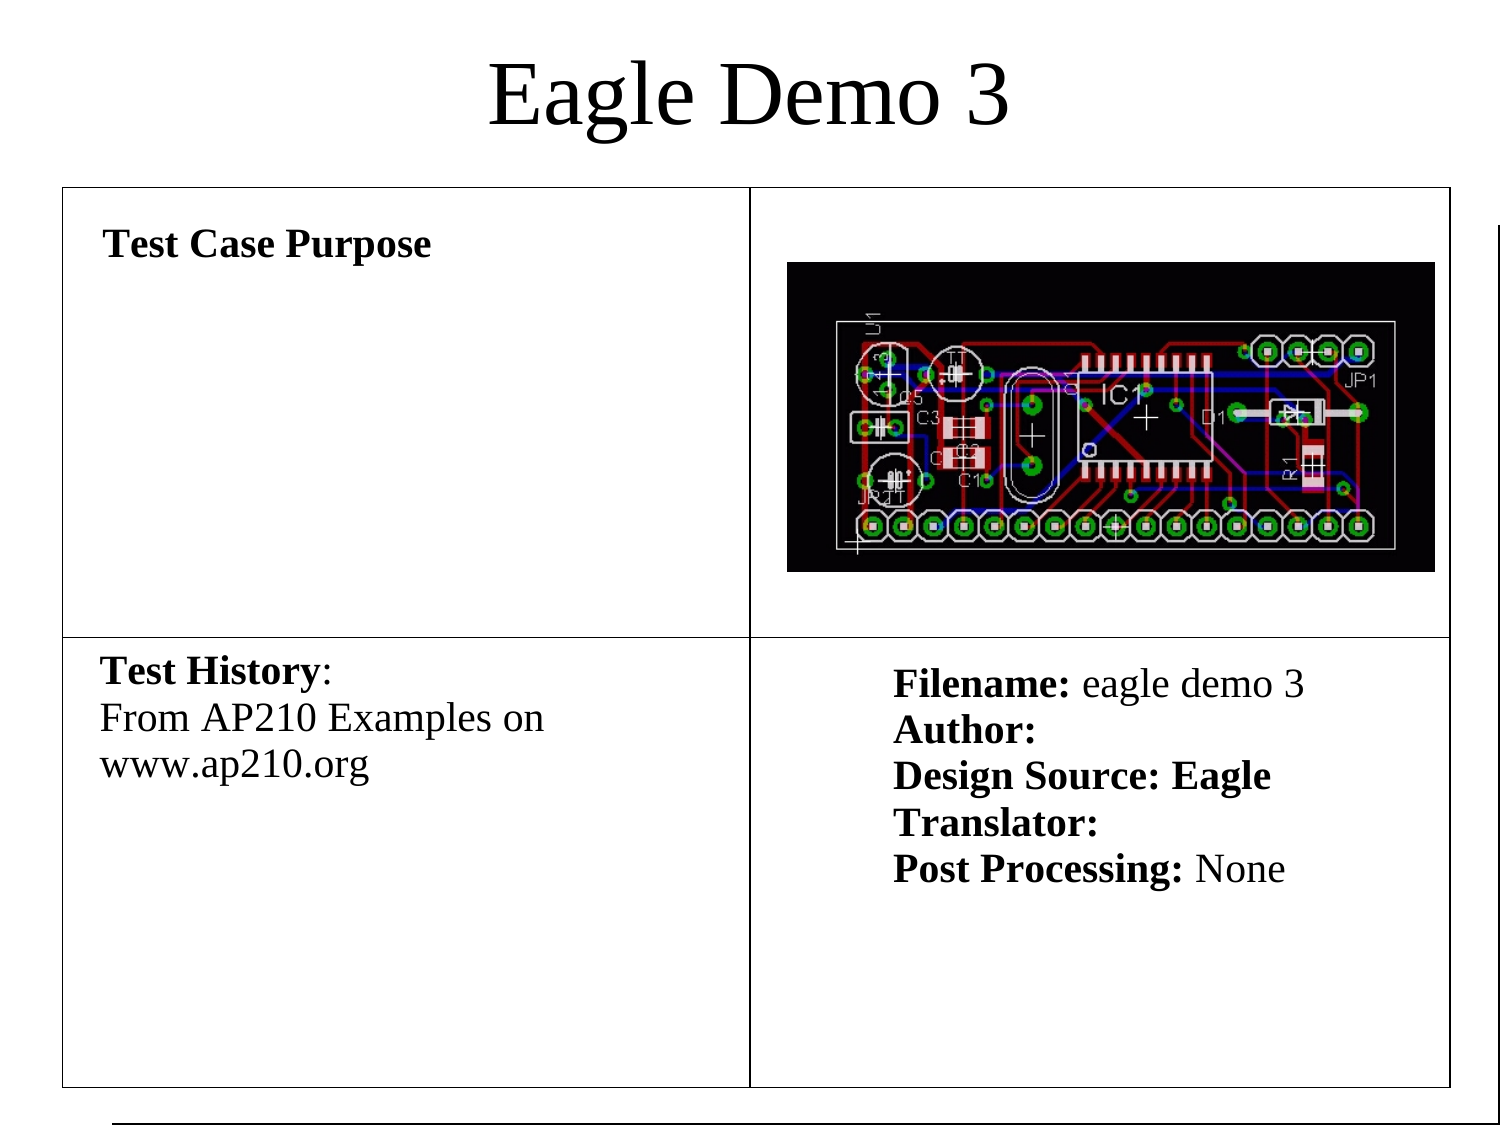

# Eagle Demo 3
Test Case Purpose
Test History:
From AP210 Examples on www.ap210.org
Filename: eagle demo 3
Author:
Design Source: Eagle
Translator:
Post Processing: None